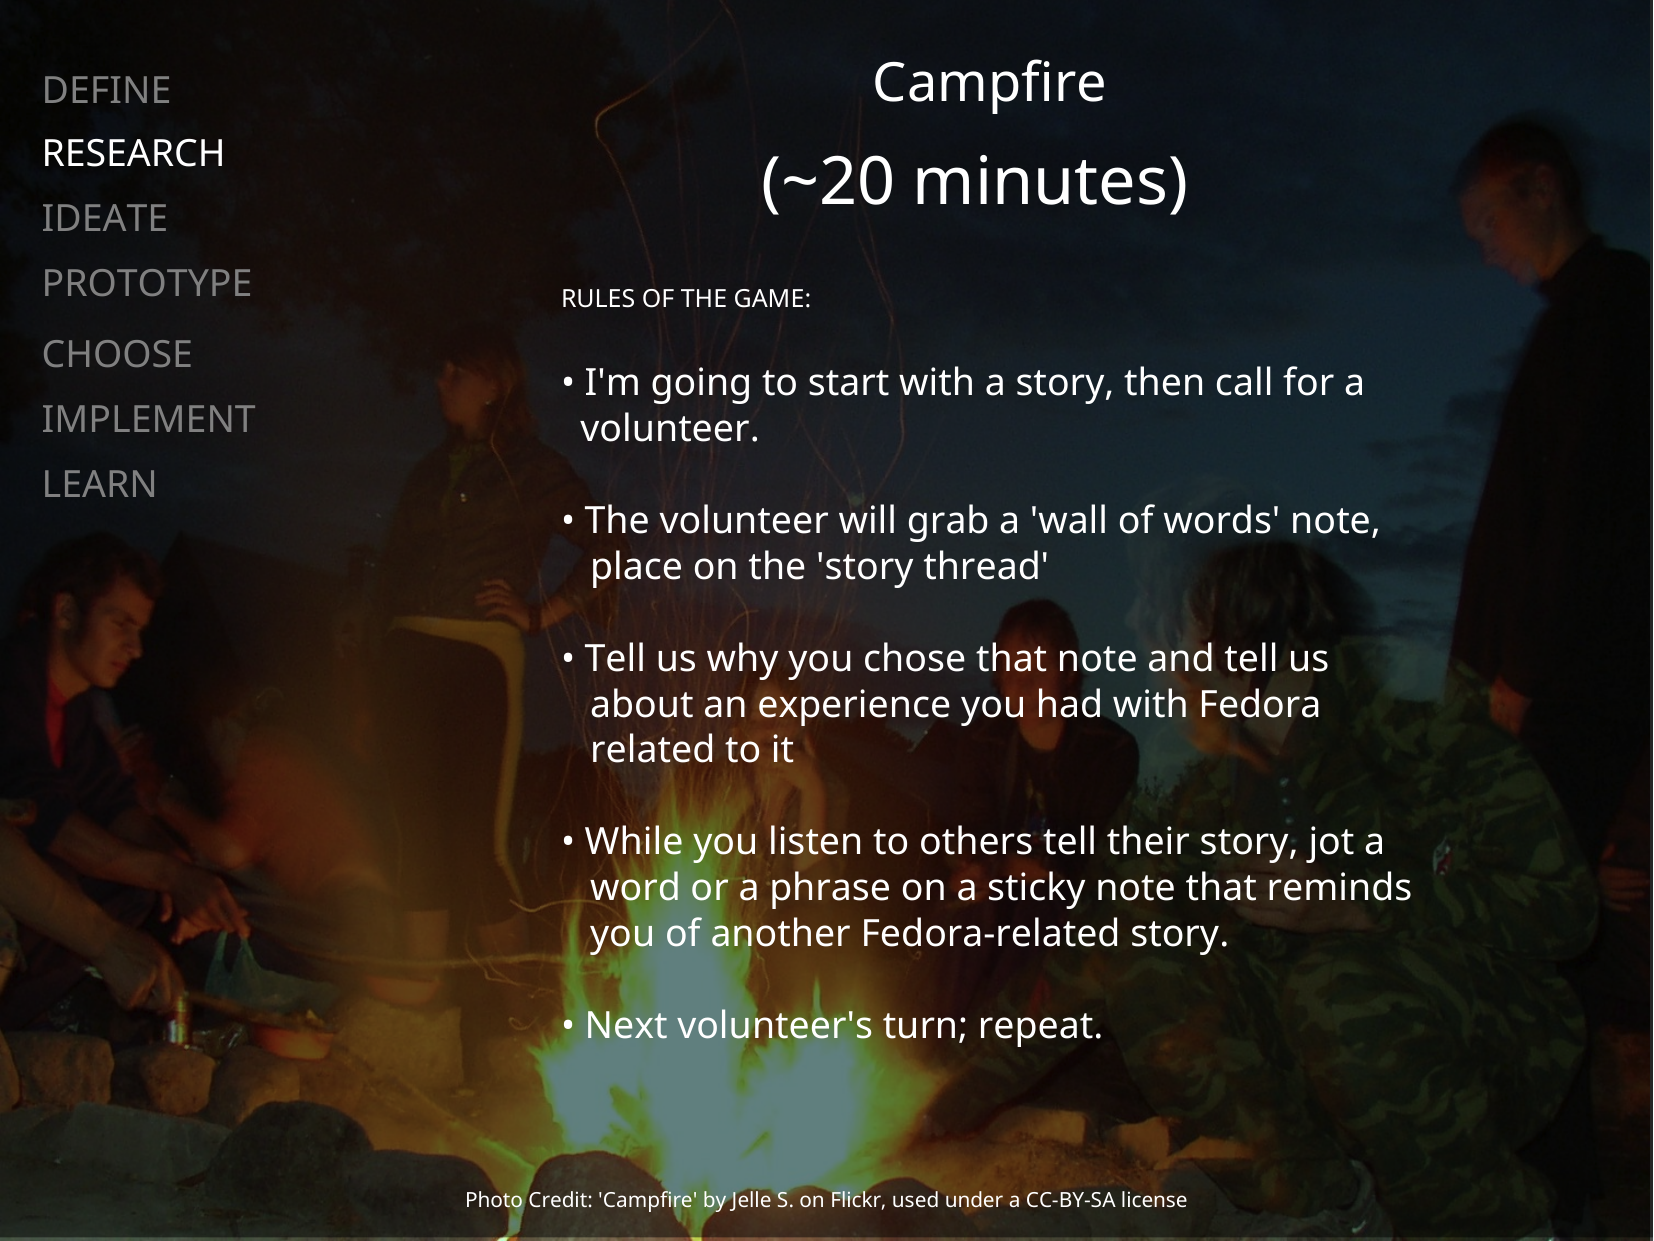

# DEFINE
Campfire
(~20 minutes)
RESEARCH
IDEATE
PROTOTYPE
CHOOSE
RULES OF THE GAME:
• I'm going to start with a story, then call for a
 volunteer.
• The volunteer will grab a 'wall of words' note,
 place on the 'story thread'
• Tell us why you chose that note and tell us
 about an experience you had with Fedora
 related to it
• While you listen to others tell their story, jot a
 word or a phrase on a sticky note that reminds
 you of another Fedora-related story.
• Next volunteer's turn; repeat.
IMPLEMENT
LEARN
Photo Credit: 'Campfire' by Jelle S. on Flickr, used under a CC-BY-SA license